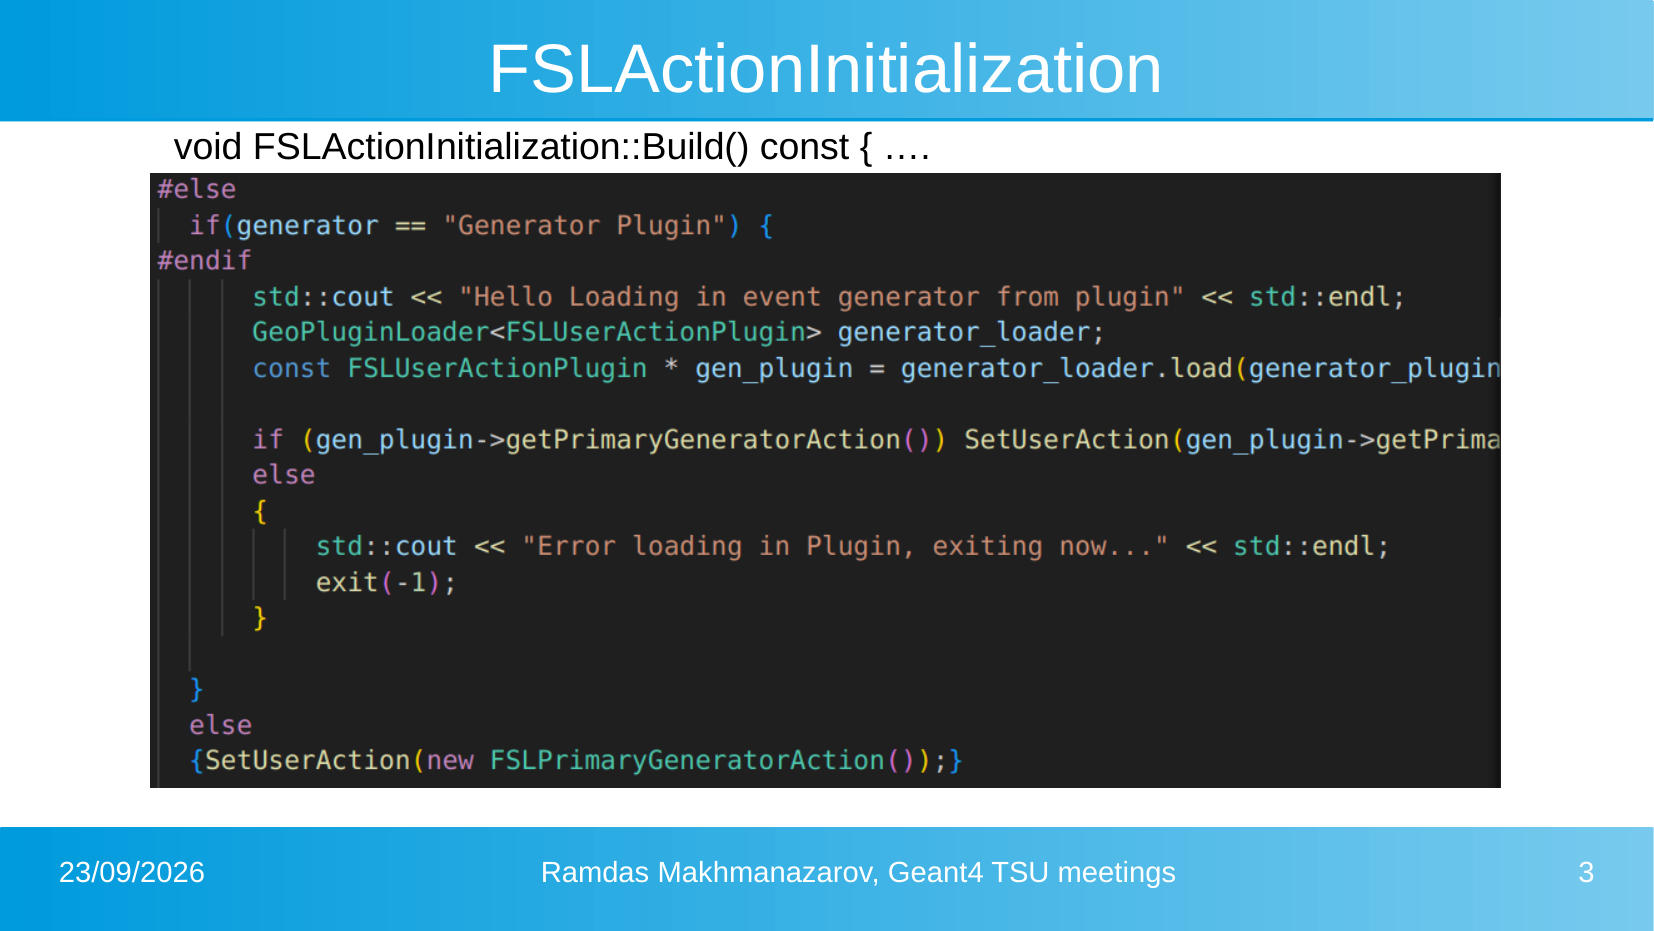

# FSLActionInitialization
void FSLActionInitialization::Build() const { ….
Ramdas Makhmanazarov, Geant4 TSU meetings
3